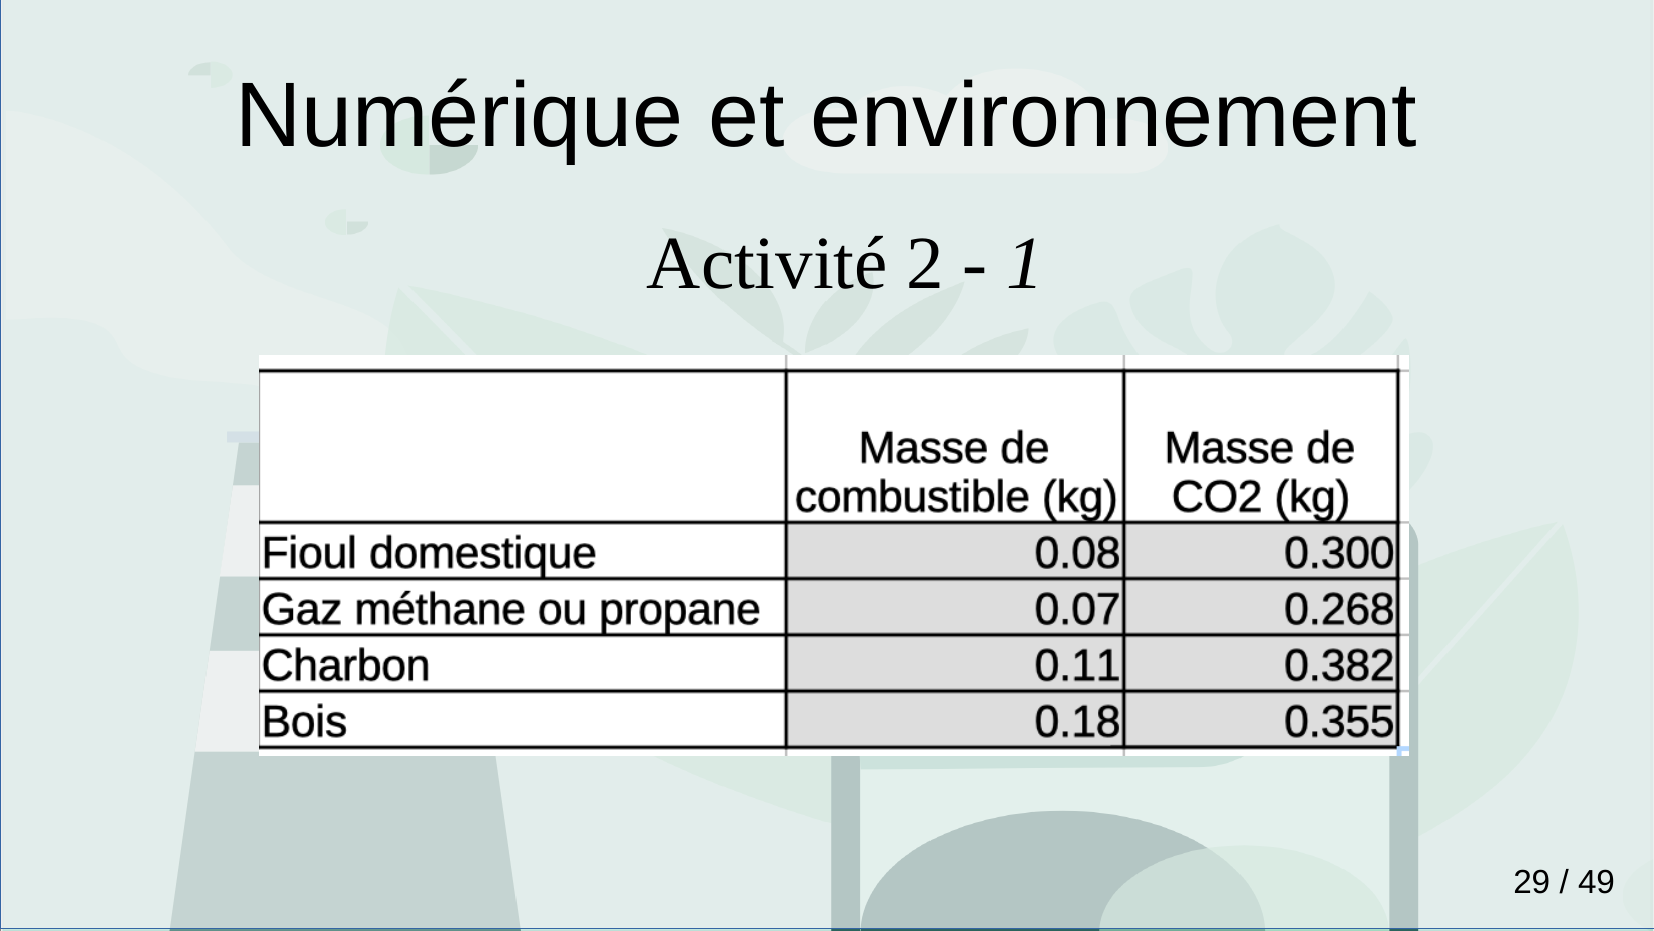

# Numérique et environnement
Activité 2 - 1